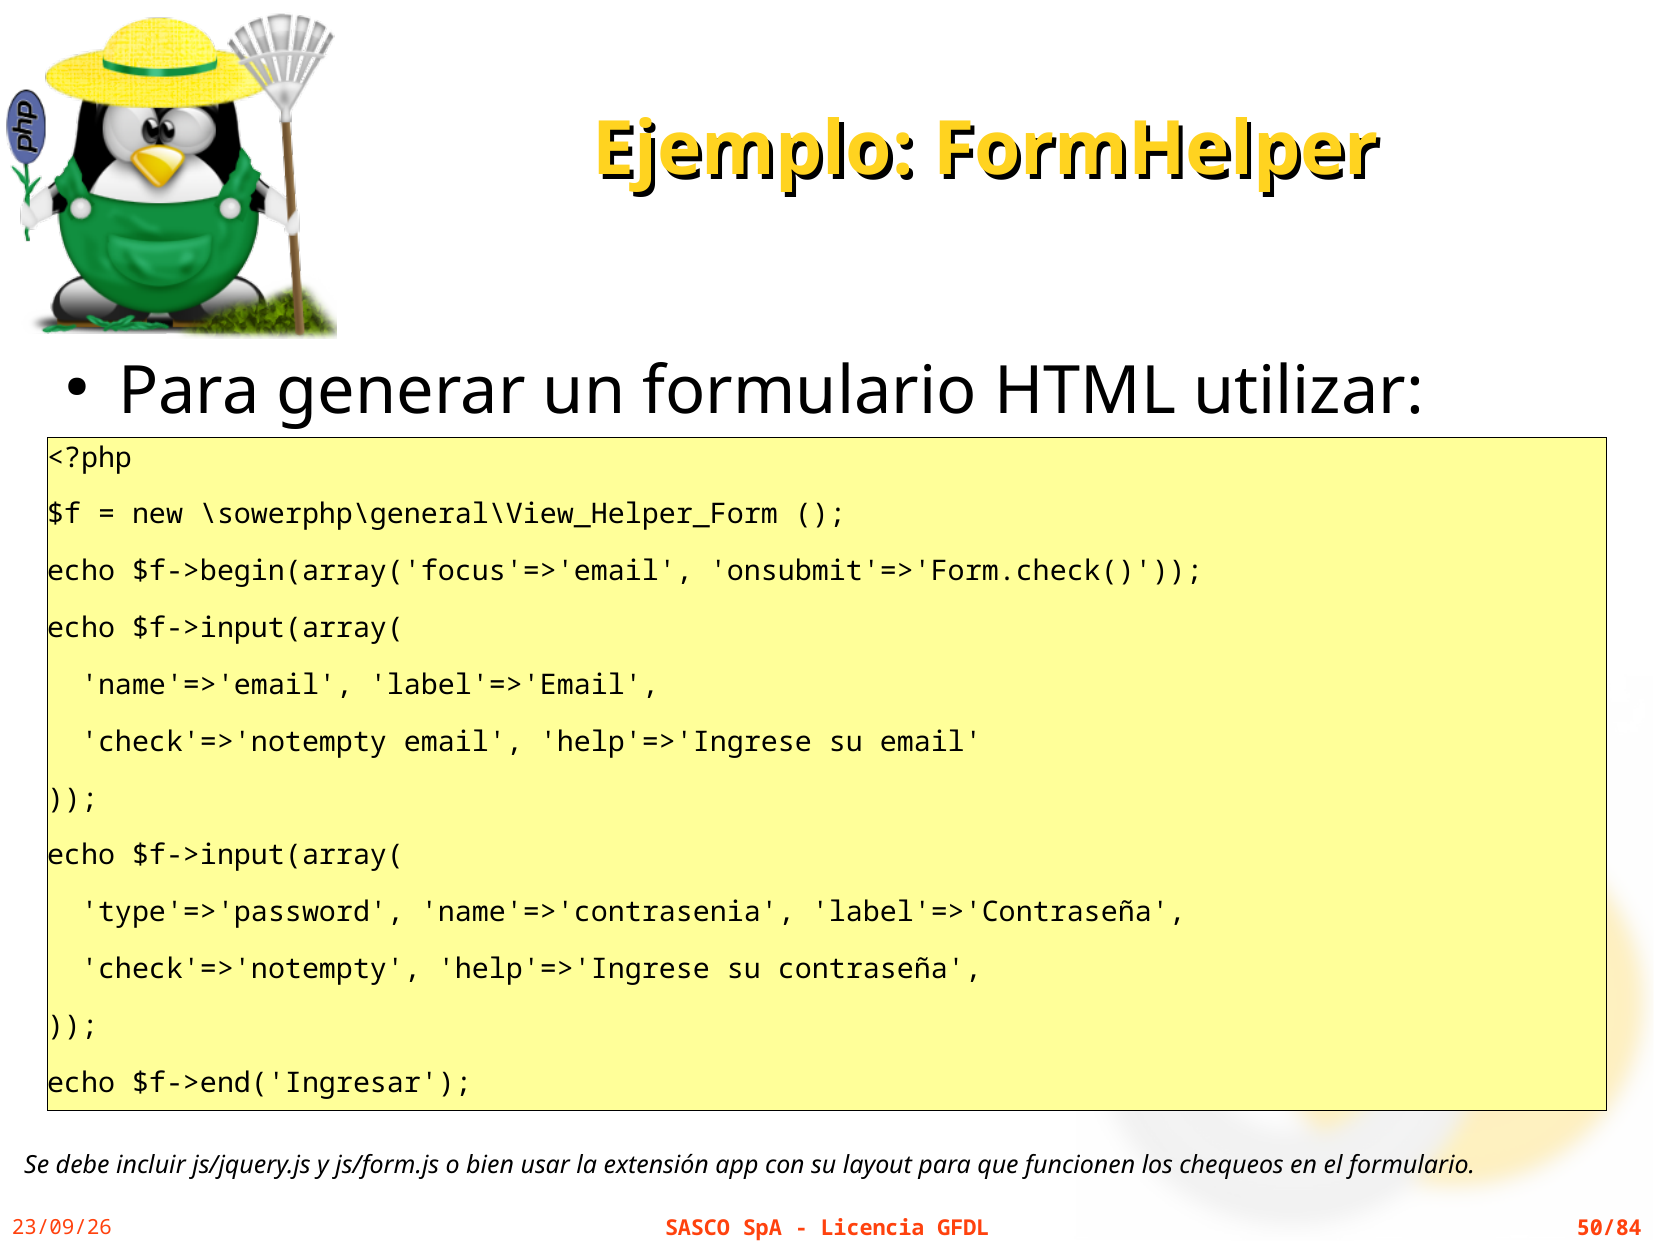

# Ejemplo: FormHelper
Para generar un formulario HTML utilizar:
<?php
$f = new \sowerphp\general\View_Helper_Form ();
echo $f->begin(array('focus'=>'email', 'onsubmit'=>'Form.check()'));
echo $f->input(array(
 'name'=>'email', 'label'=>'Email',
 'check'=>'notempty email', 'help'=>'Ingrese su email'
));
echo $f->input(array(
 'type'=>'password', 'name'=>'contrasenia', 'label'=>'Contraseña',
 'check'=>'notempty', 'help'=>'Ingrese su contraseña',
));
echo $f->end('Ingresar');
Se debe incluir js/jquery.js y js/form.js o bien usar la extensión app con su layout para que funcionen los chequeos en el formulario.
SASCO SpA - Licencia GFDL
50